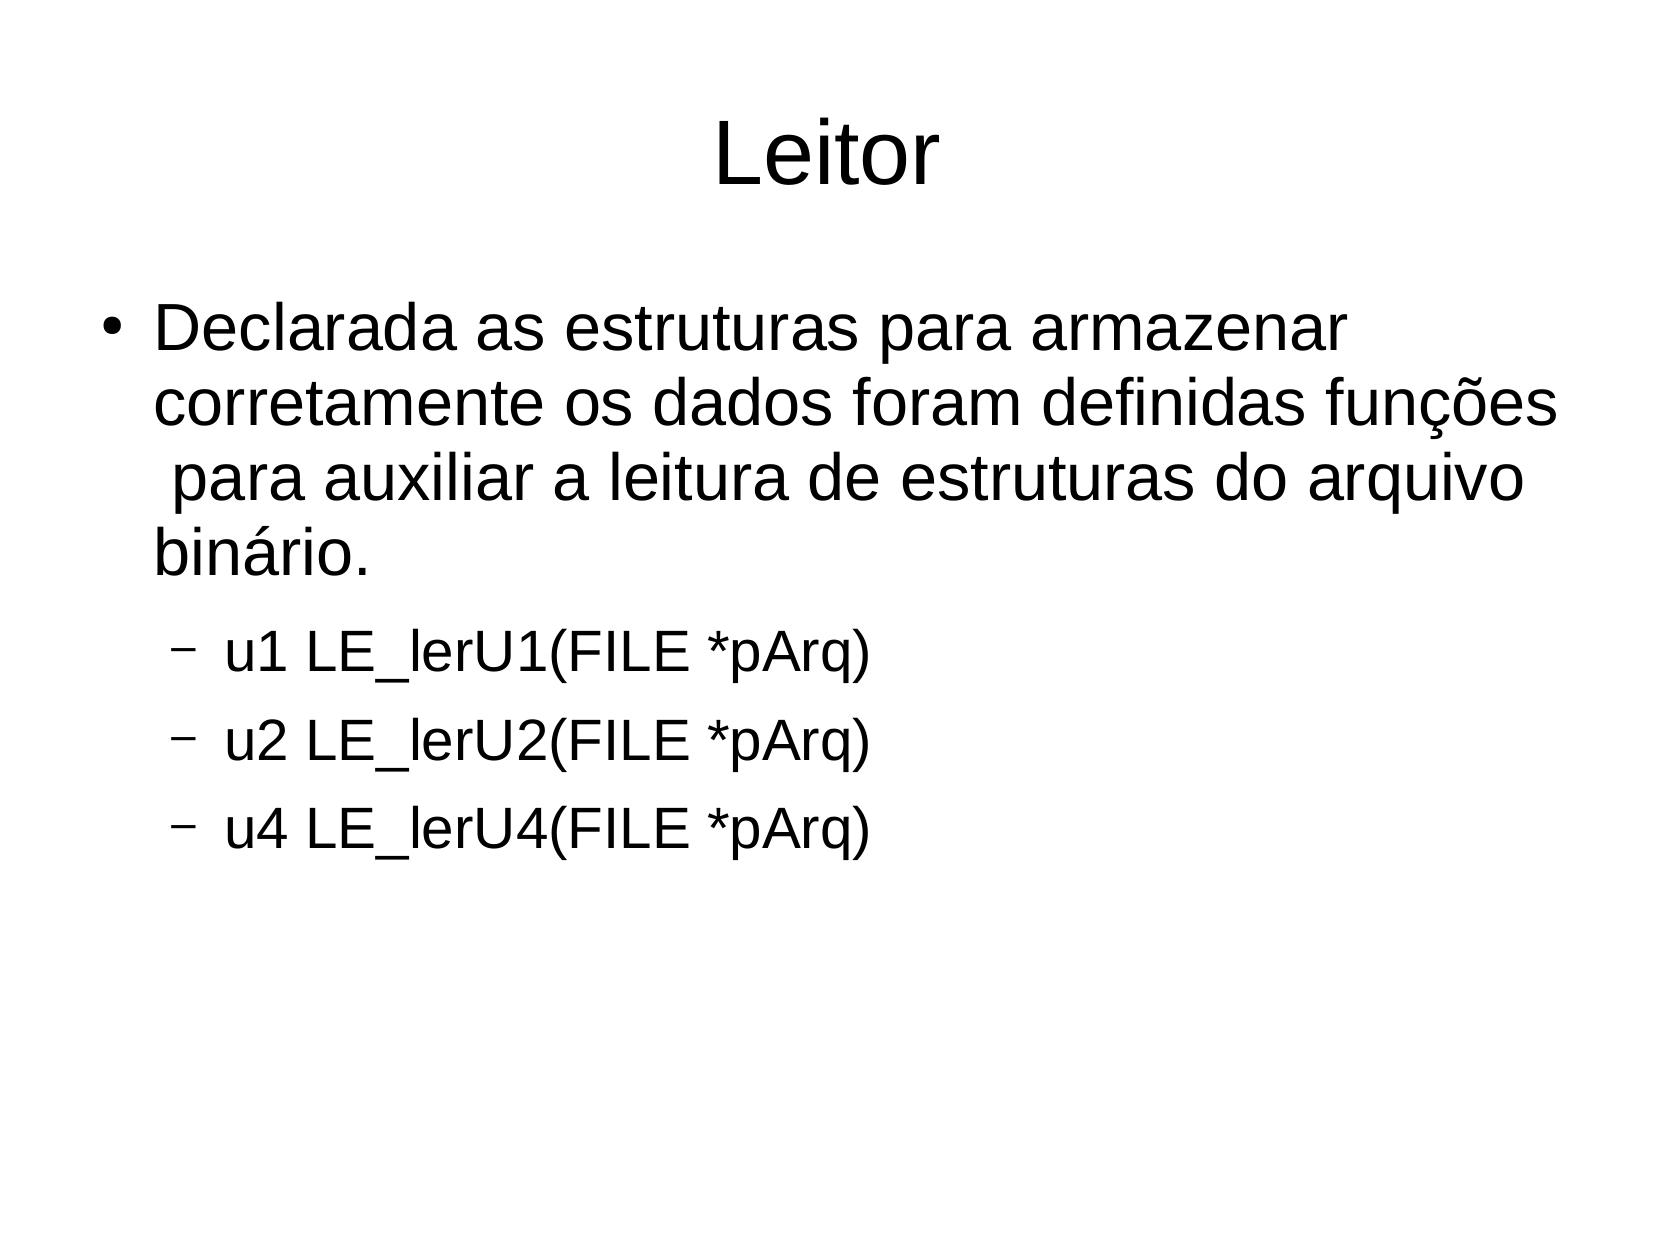

# Leitor
Declarada as estruturas para armazenar corretamente os dados foram definidas funções para auxiliar a leitura de estruturas do arquivo binário.
u1 LE_lerU1(FILE *pArq)
u2 LE_lerU2(FILE *pArq)
u4 LE_lerU4(FILE *pArq)